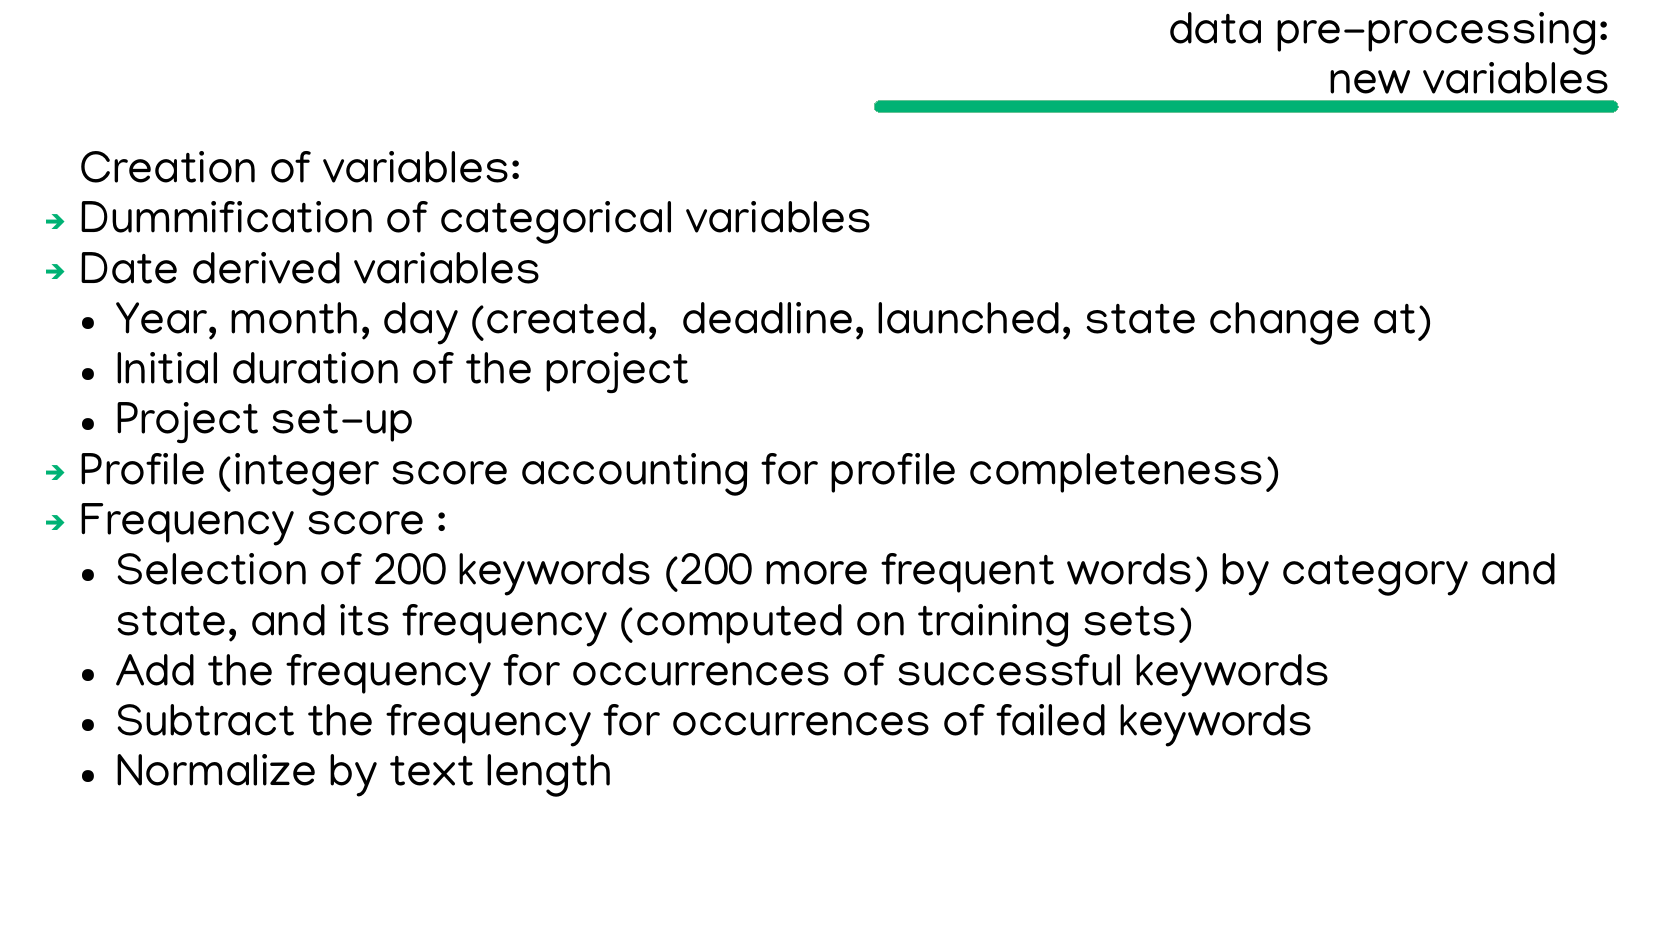

data pre-processing:
new variables
Creation of variables:
Dummification of categorical variables
Date derived variables
Year, month, day (created, deadline, launched, state change at)
Initial duration of the project
Project set-up
Profile (integer score accounting for profile completeness)
Frequency score :
Selection of 200 keywords (200 more frequent words) by category and state, and its frequency (computed on training sets)
Add the frequency for occurrences of successful keywords
Subtract the frequency for occurrences of failed keywords
Normalize by text length